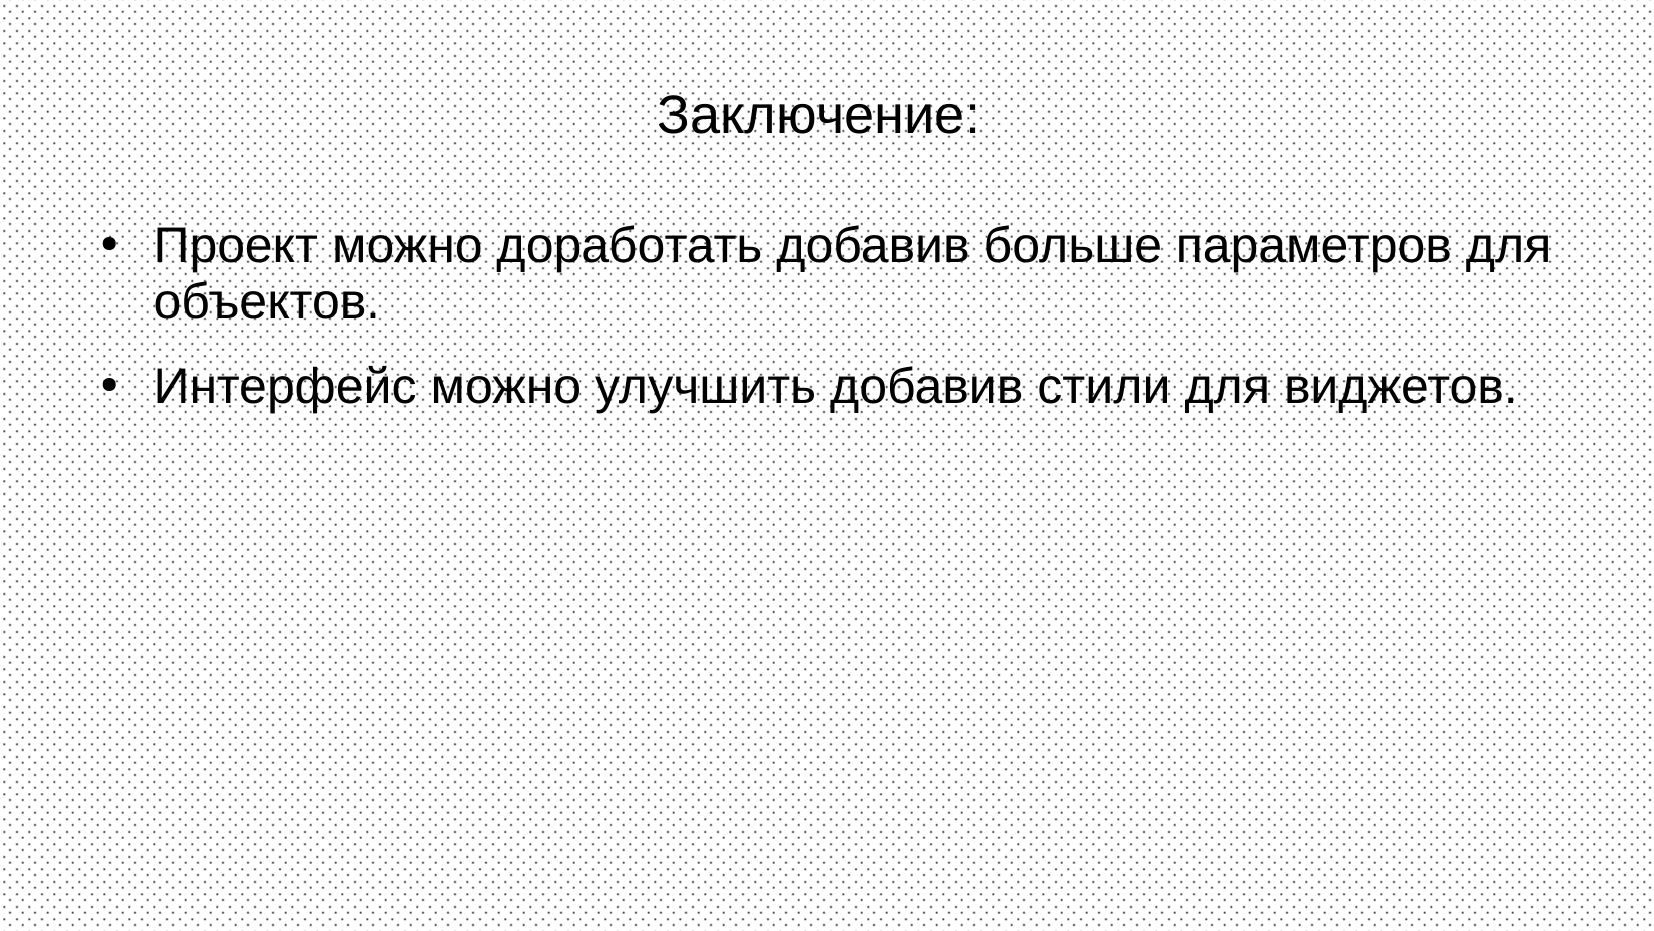

# Заключение:
Проект можно доработать добавив больше параметров для объектов.
Интерфейс можно улучшить добавив стили для виджетов.